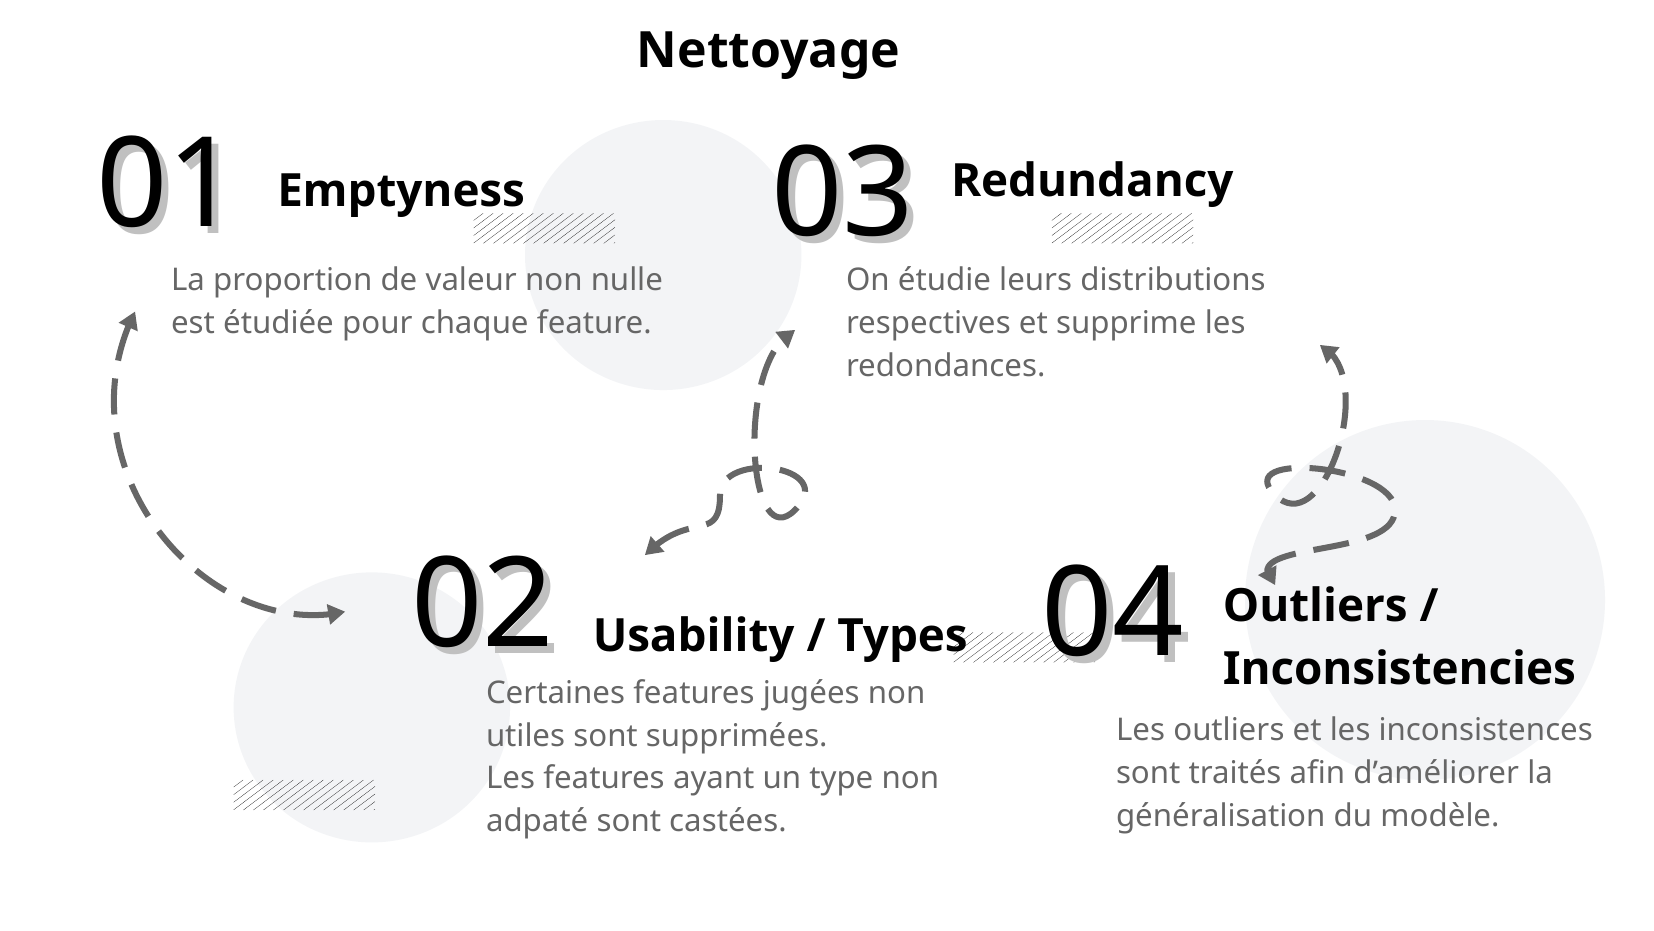

Nettoyage
01
03
Redundancy
Emptyness
La proportion de valeur non nulle est étudiée pour chaque feature.
On étudie leurs distributions respectives et supprime les redondances.
02
04
Outliers / Inconsistencies
Usability / Types
Certaines features jugées non utiles sont supprimées.
Les features ayant un type non adpaté sont castées.
Les outliers et les inconsistences sont traités afin d’améliorer la généralisation du modèle.